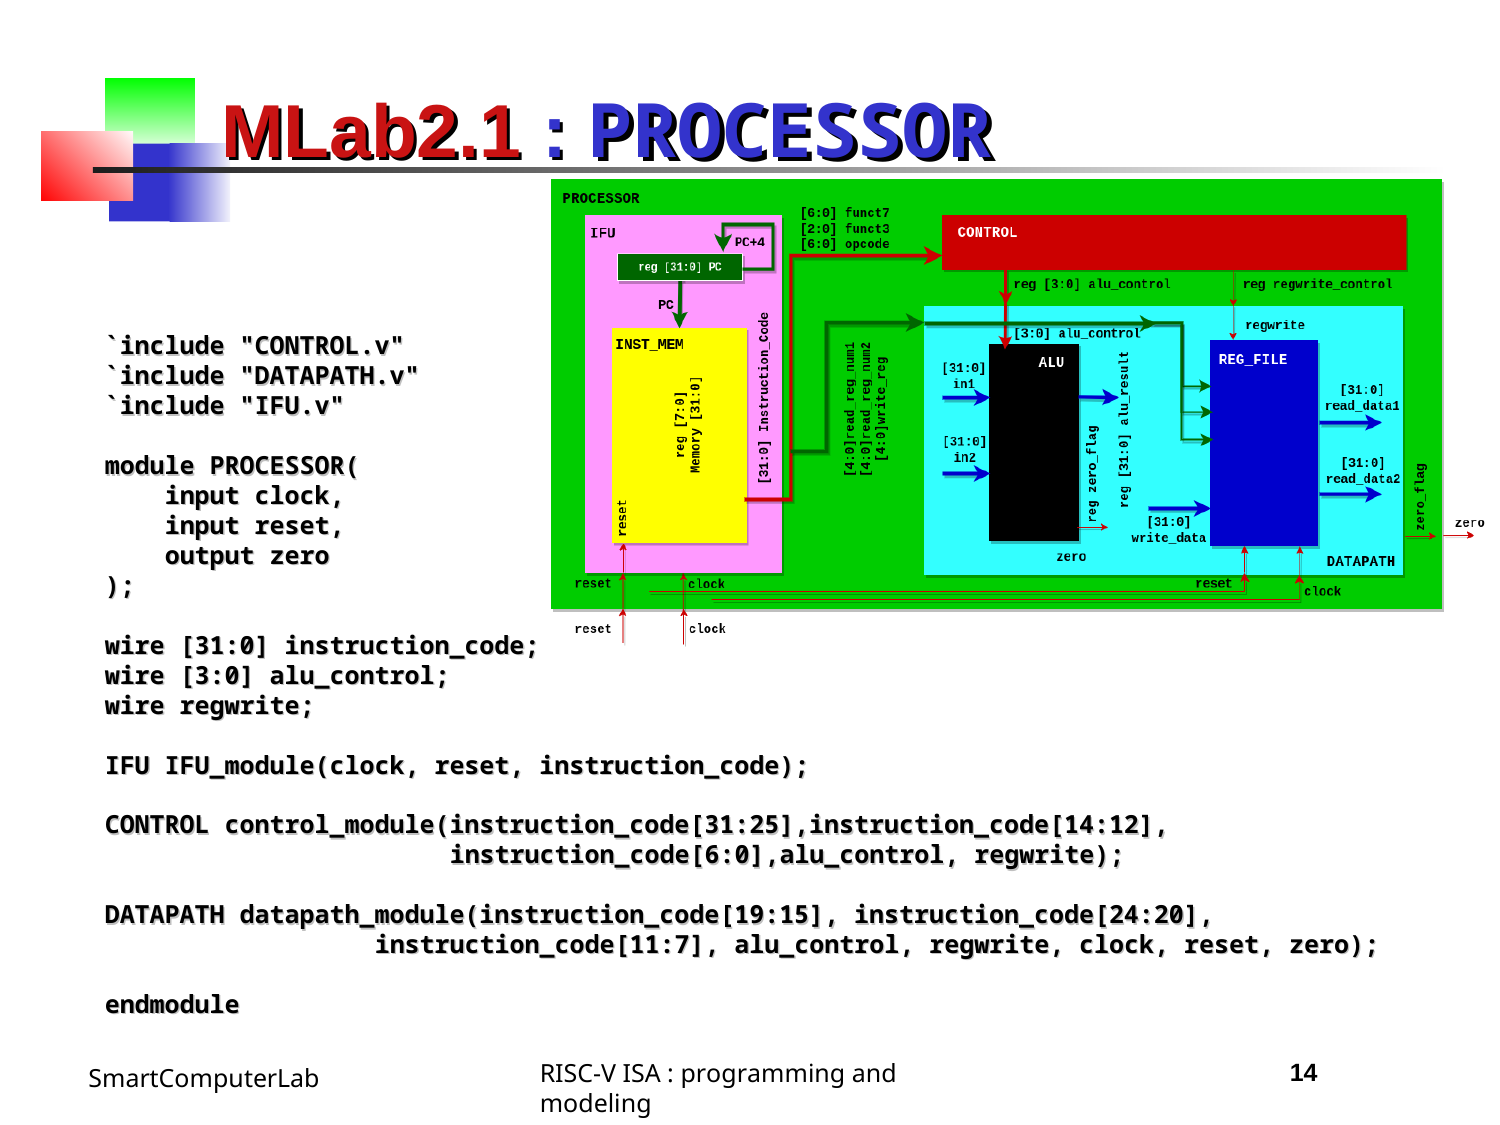

# MLab2.1 : PROCESSOR
`include "CONTROL.v"
`include "DATAPATH.v"
`include "IFU.v"
module PROCESSOR(
 input clock,
 input reset,
 output zero
);
wire [31:0] instruction_code;
wire [3:0] alu_control;
wire regwrite;
IFU IFU_module(clock, reset, instruction_code);
CONTROL control_module(instruction_code[31:25],instruction_code[14:12],
 instruction_code[6:0],alu_control, regwrite);
DATAPATH datapath_module(instruction_code[19:15], instruction_code[24:20],
 instruction_code[11:7], alu_control, regwrite, clock, reset, zero);
endmodule
14